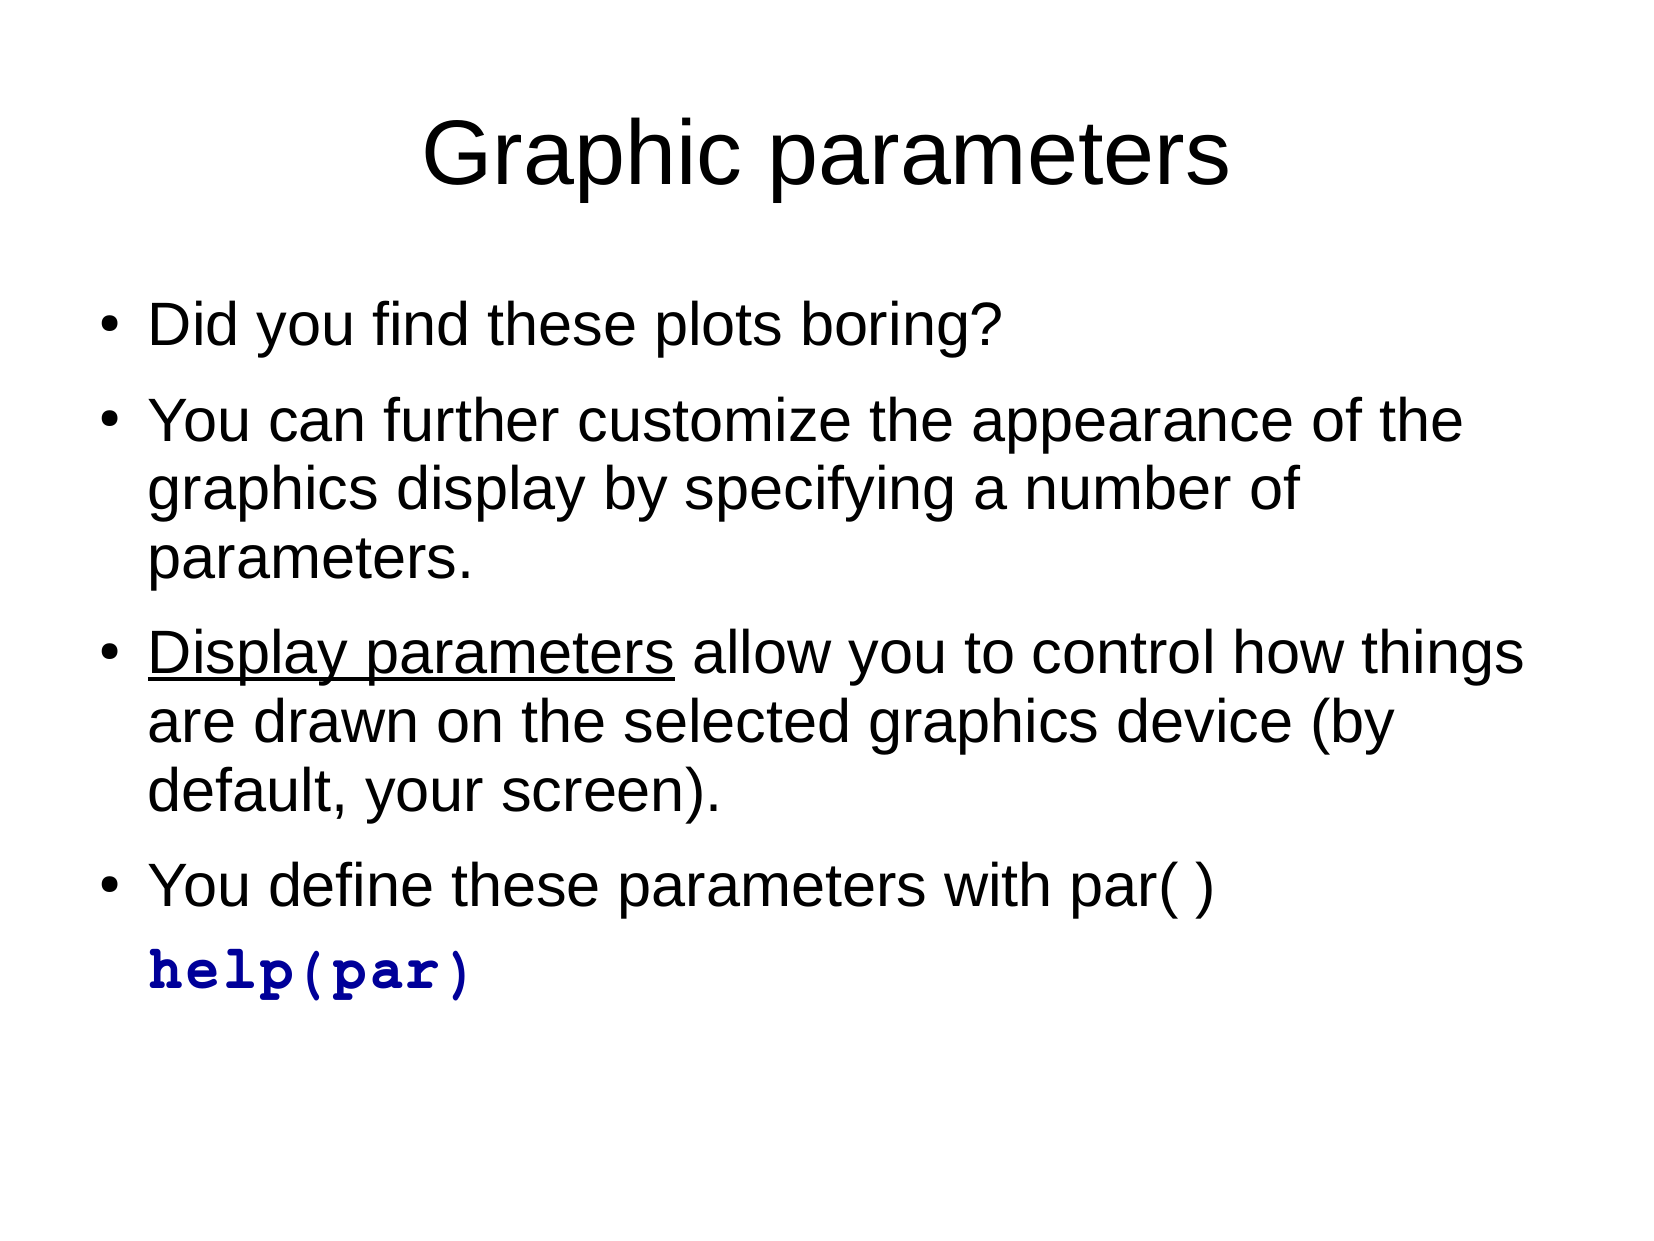

# Graphic parameters
Did you find these plots boring?
You can further customize the appearance of the graphics display by specifying a number of parameters.
Display parameters allow you to control how things are drawn on the selected graphics device (by default, your screen).
You define these parameters with par( )
help(par)